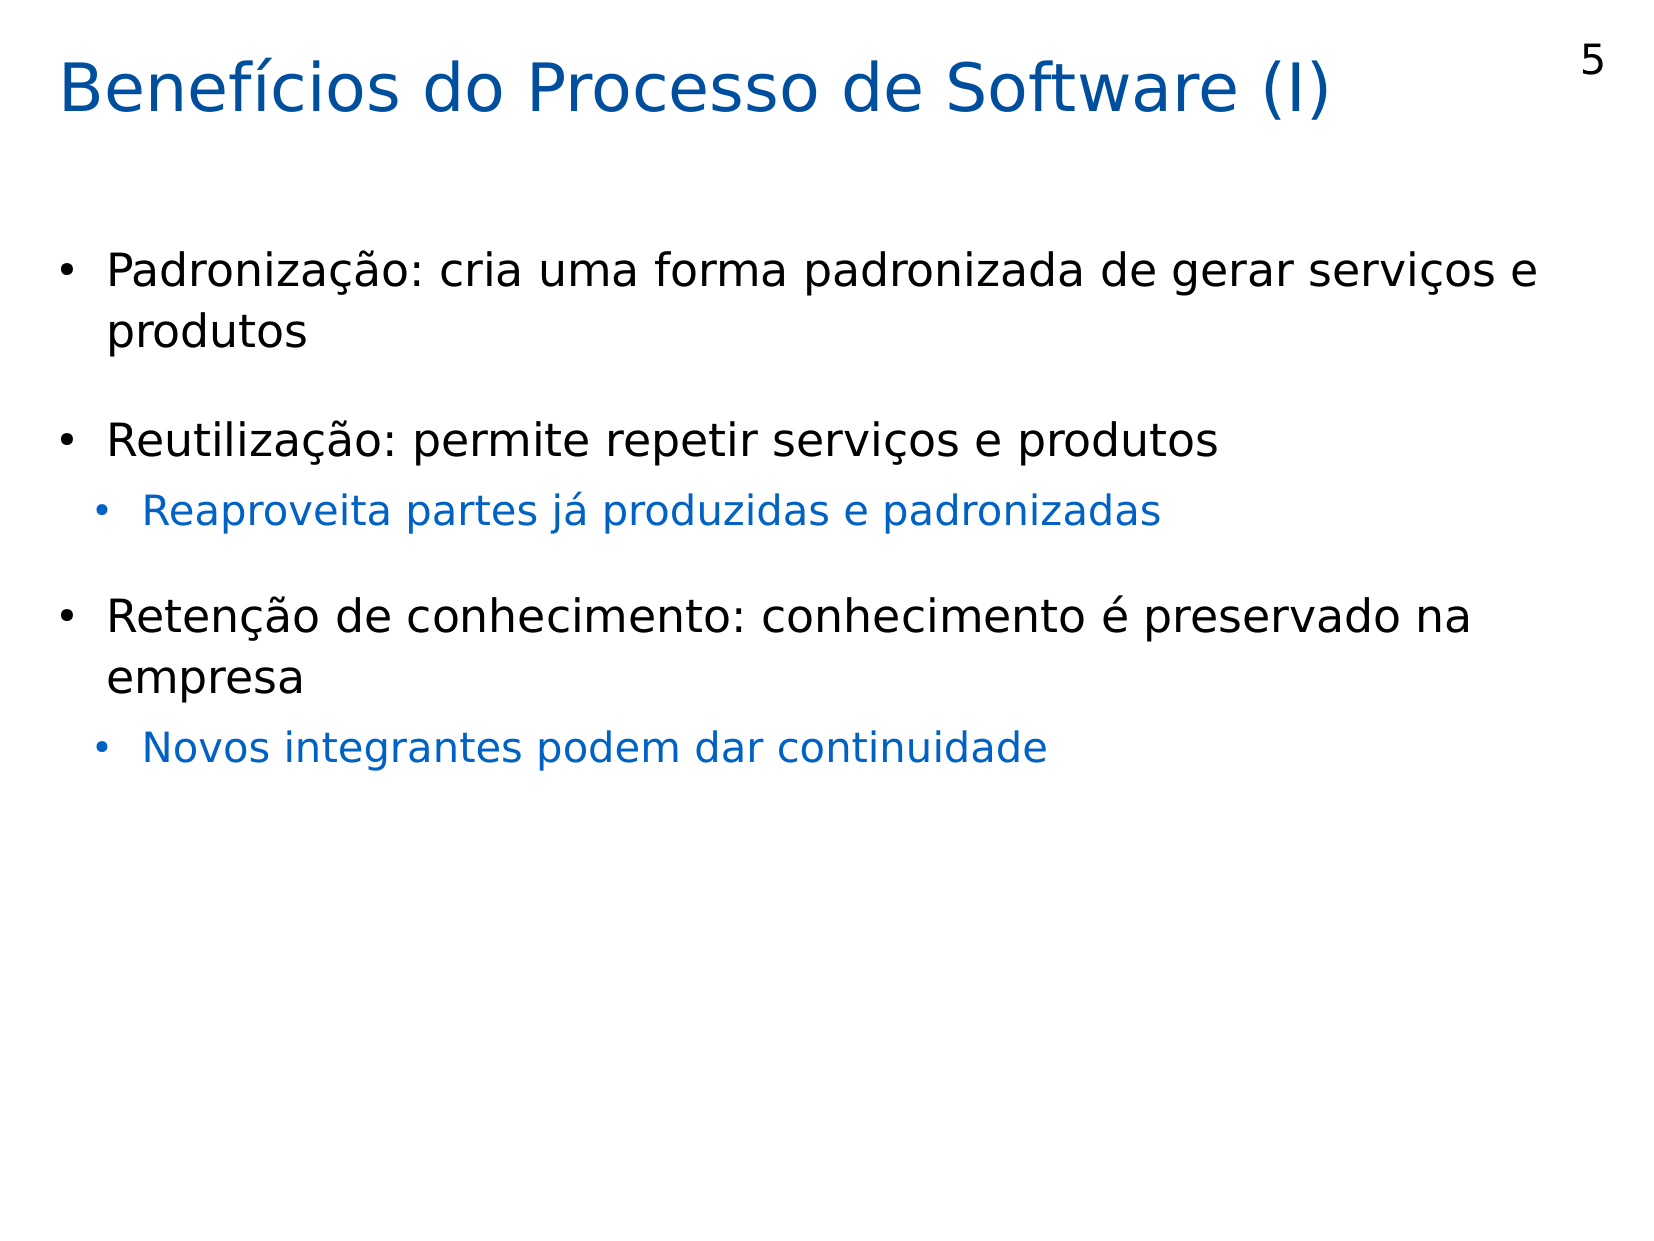

# Benefícios do Processo de Software (I)
5
Padronização: cria uma forma padronizada de gerar serviços e produtos
Reutilização: permite repetir serviços e produtos
Reaproveita partes já produzidas e padronizadas
Retenção de conhecimento: conhecimento é preservado na empresa
Novos integrantes podem dar continuidade